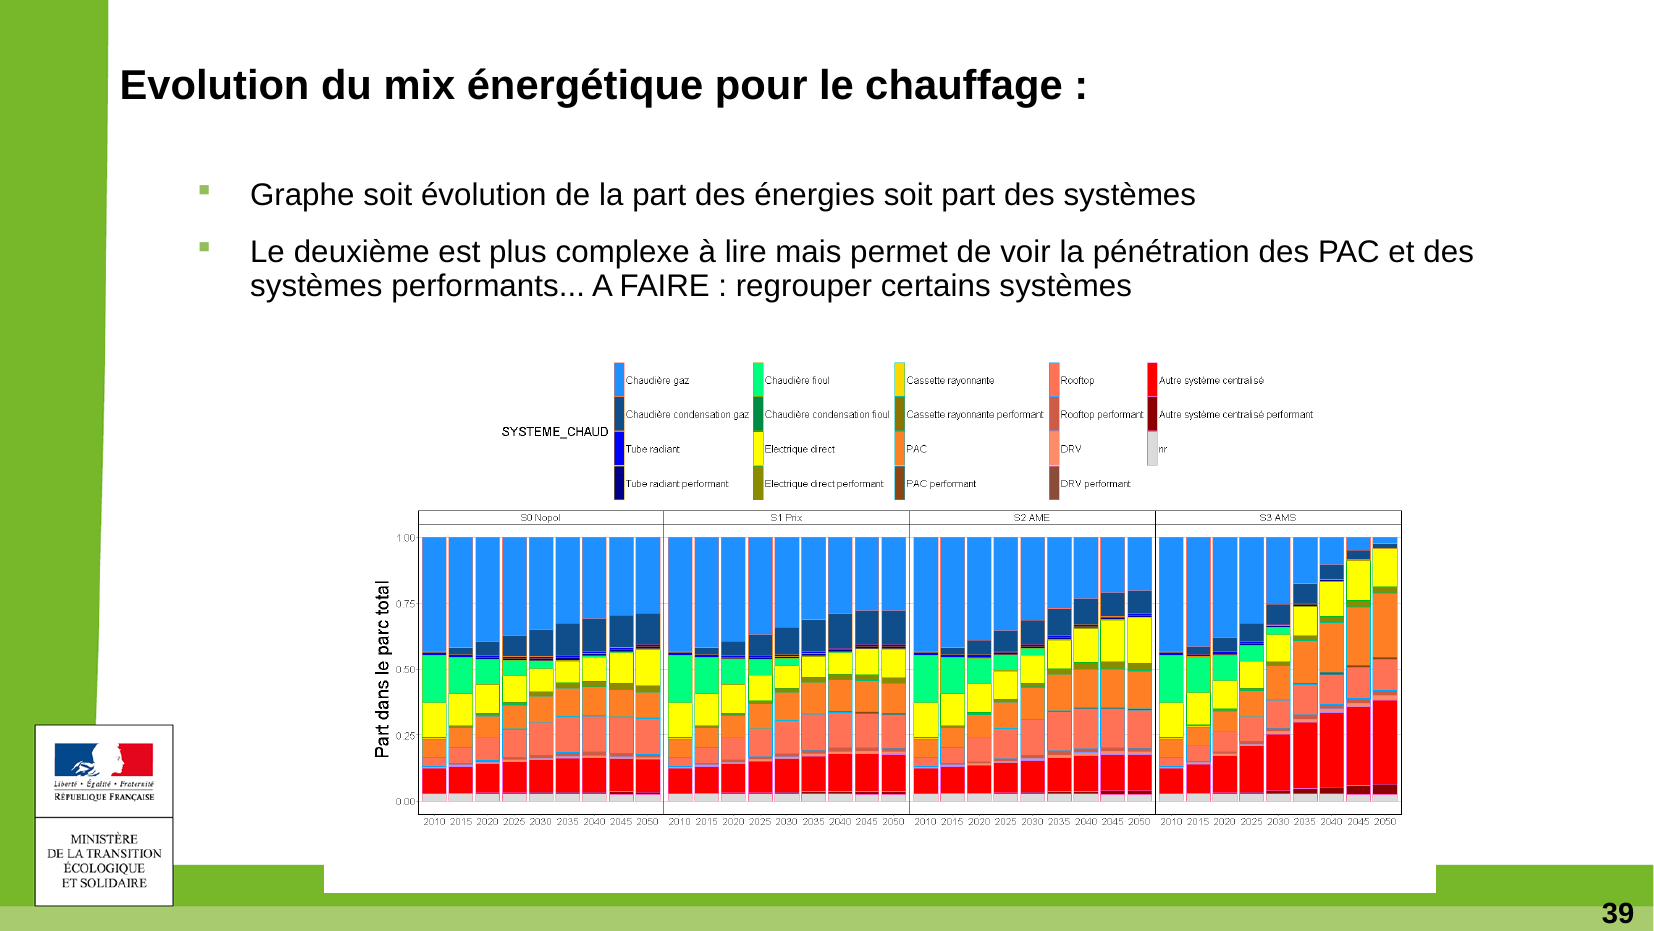

# Evolution du mix énergétique pour le chauffage :
Graphe soit évolution de la part des énergies soit part des systèmes
Le deuxième est plus complexe à lire mais permet de voir la pénétration des PAC et des systèmes performants... A FAIRE : regrouper certains systèmes